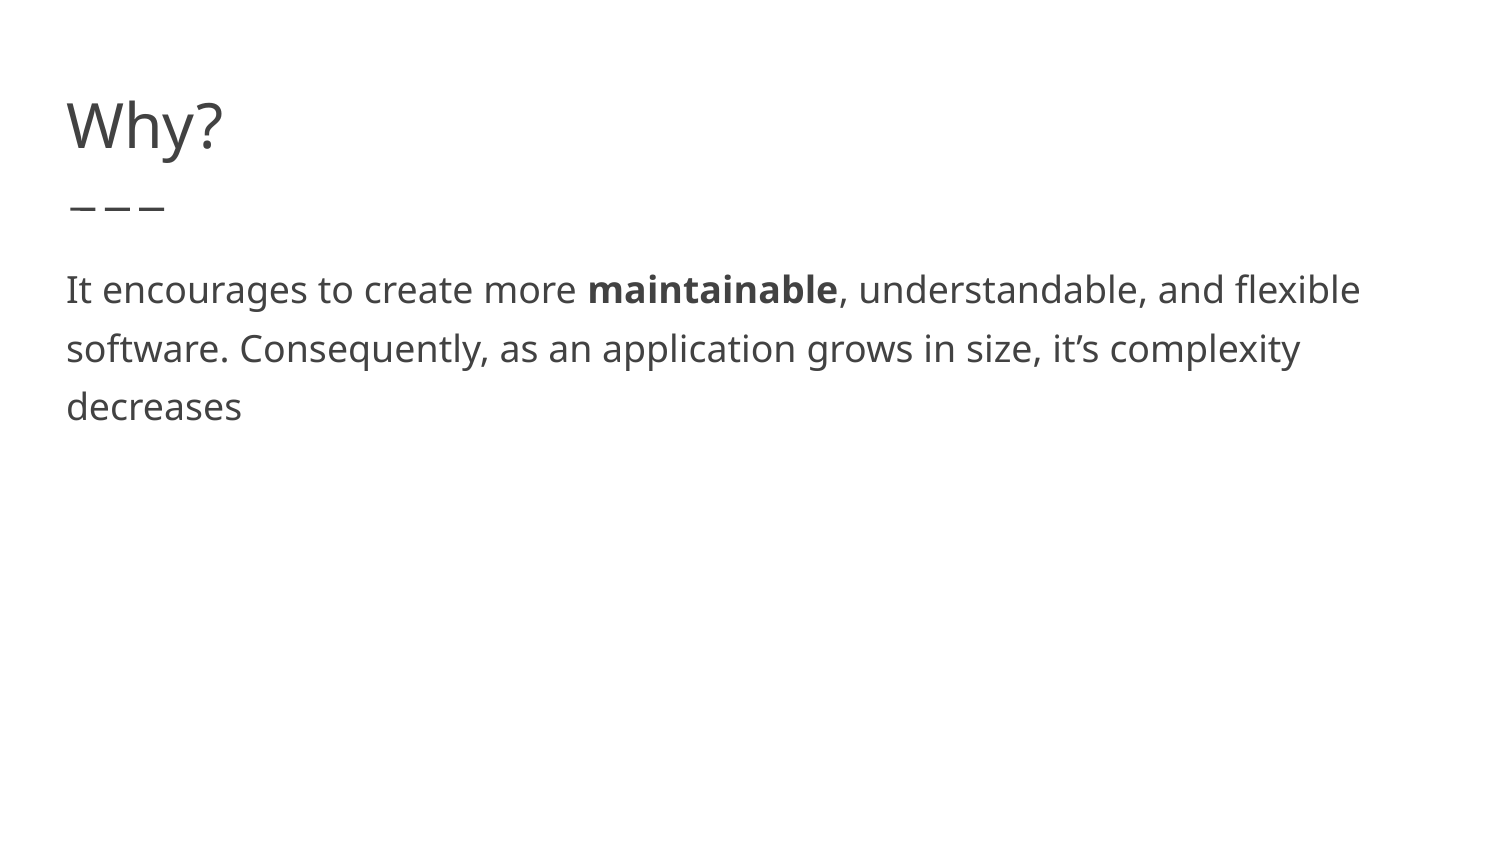

# Why?
It encourages to create more maintainable, understandable, and flexible software. Consequently, as an application grows in size, it’s complexity decreases